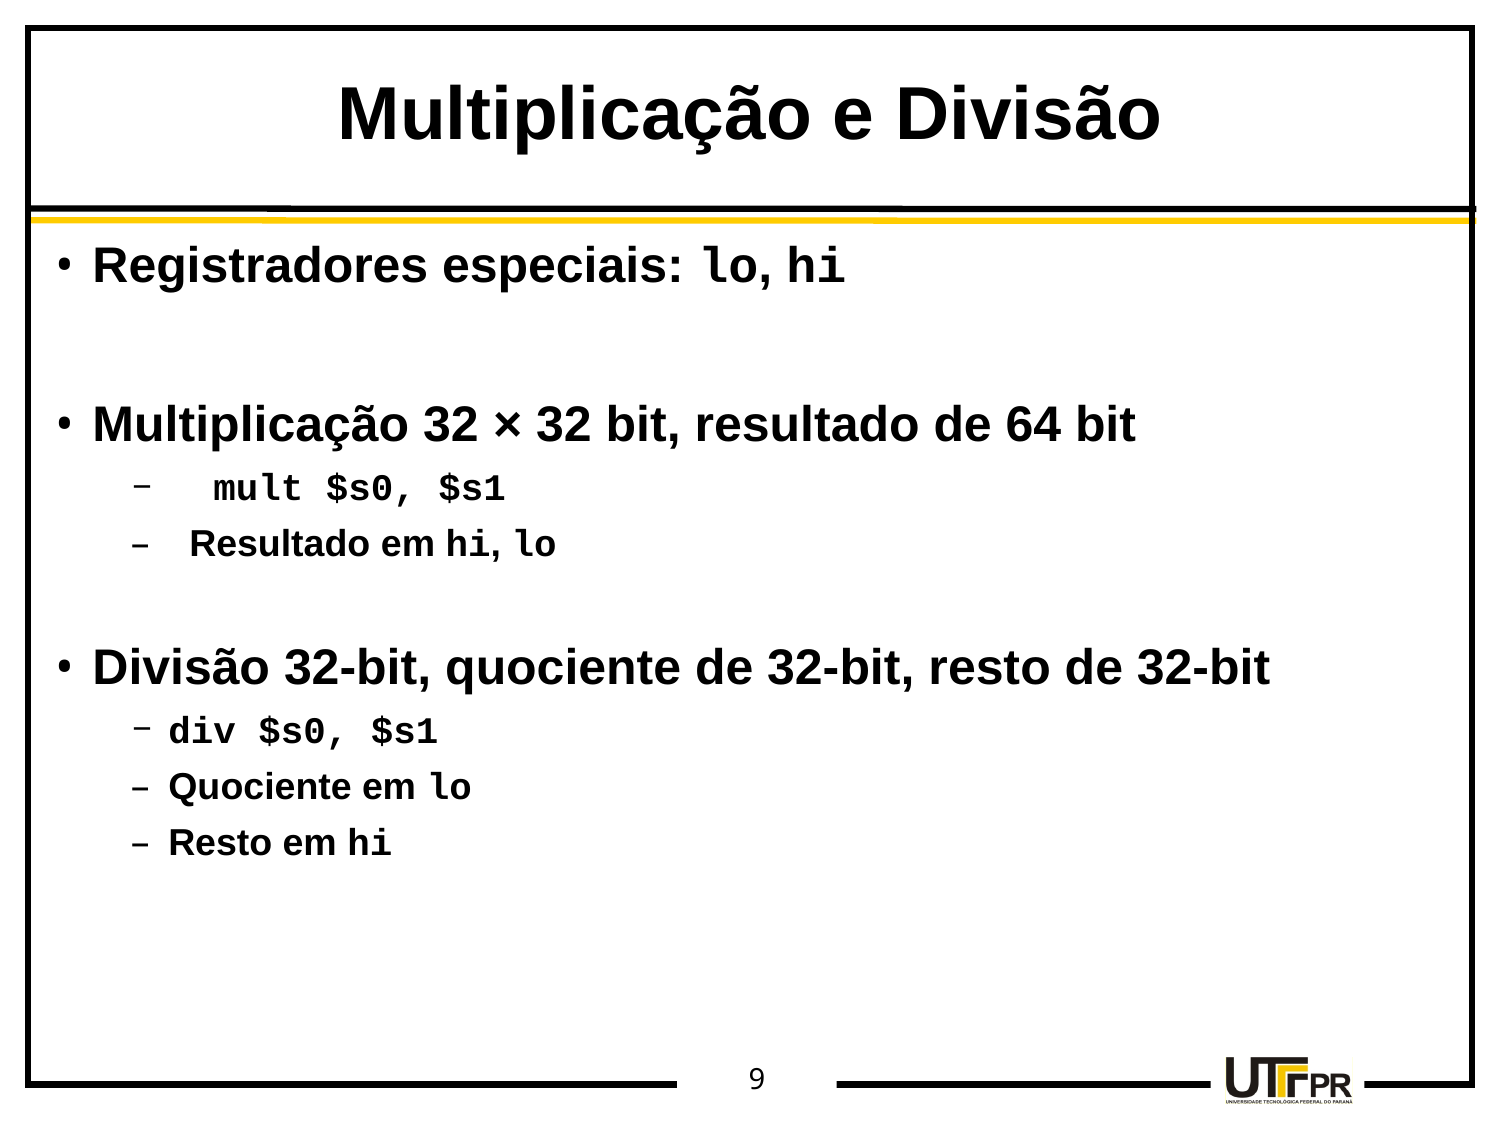

# Multiplicação e Divisão
Registradores especiais: lo, hi
Multiplicação 32 × 32 bit, resultado de 64 bit
 mult $s0, $s1
 Resultado em hi, lo
Divisão 32-bit, quociente de 32-bit, resto de 32-bit
div $s0, $s1
Quociente em lo
Resto em hi